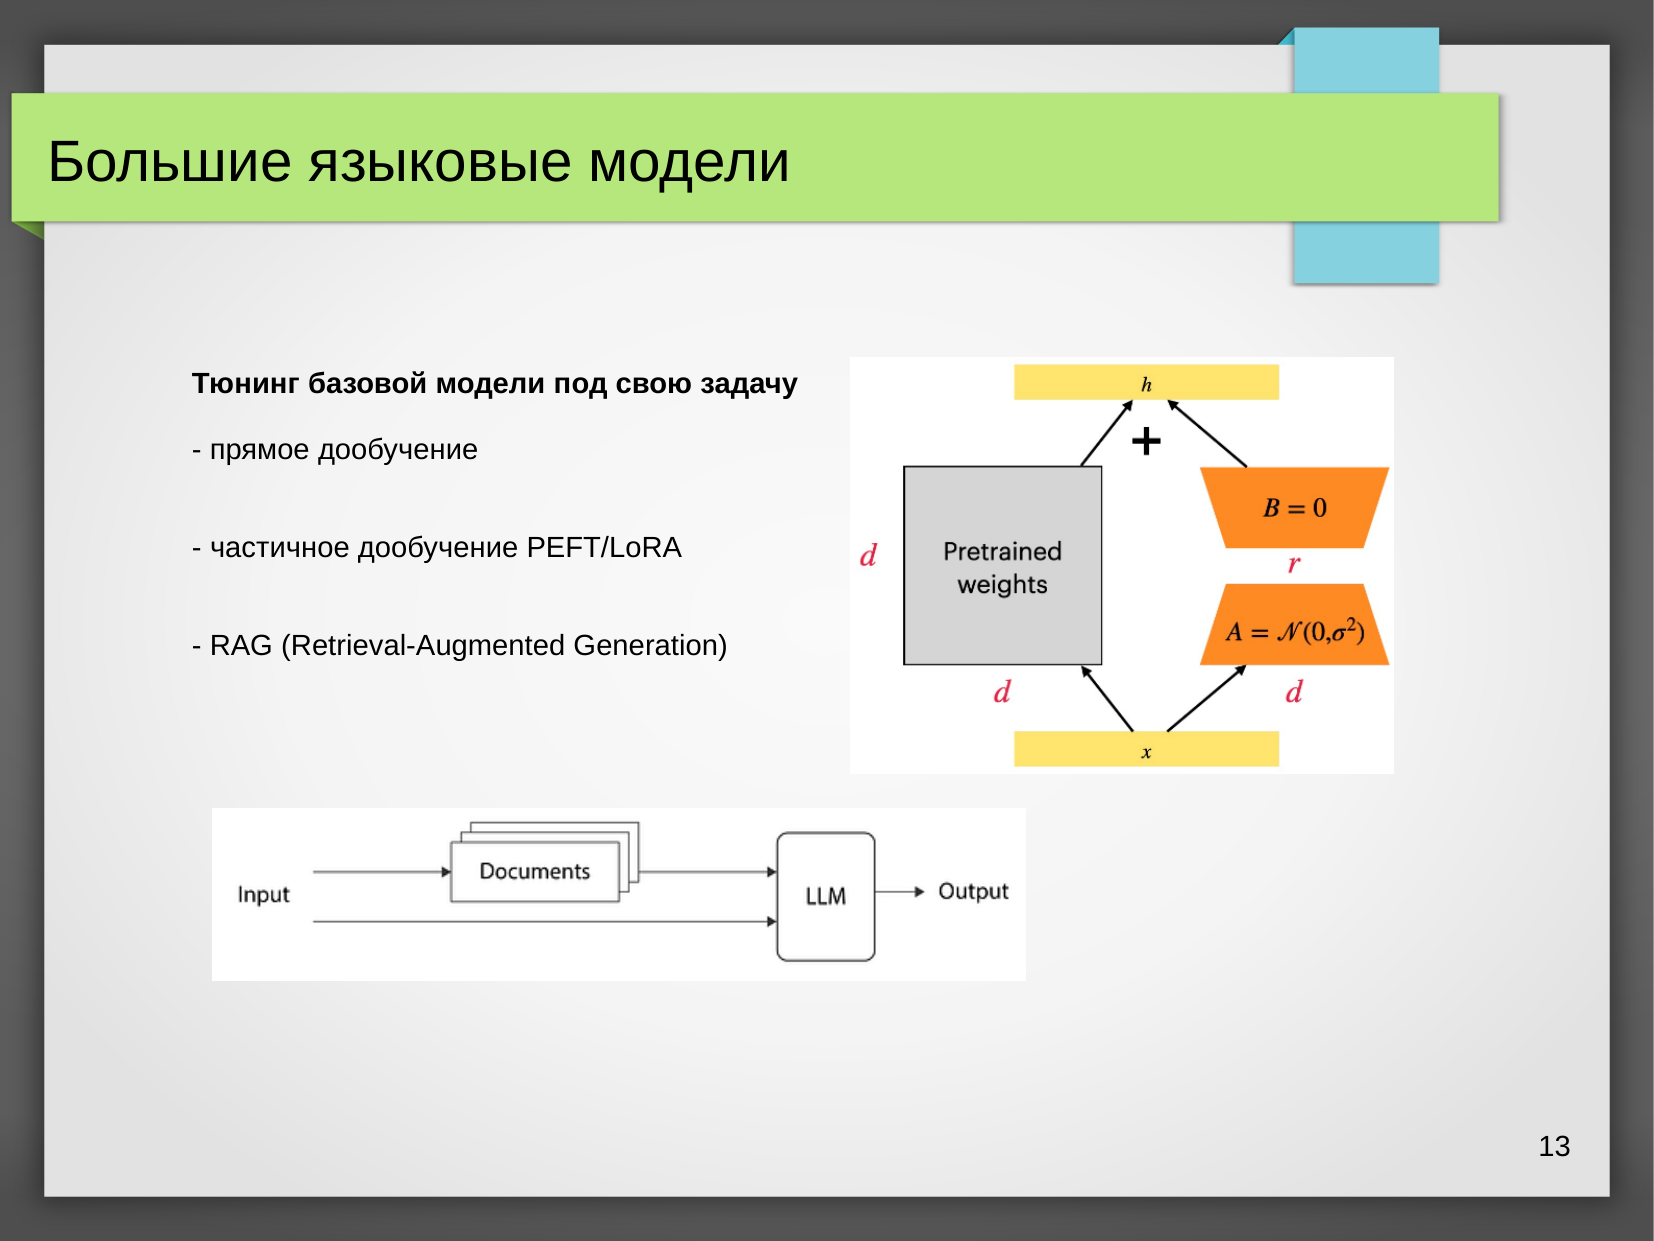

# Большие языковые модели
Тюнинг базовой модели под свою задачу
- прямое дообучение
- частичное дообучение PEFT/LoRA
- RAG (Retrieval‑Augmented Generation)
13